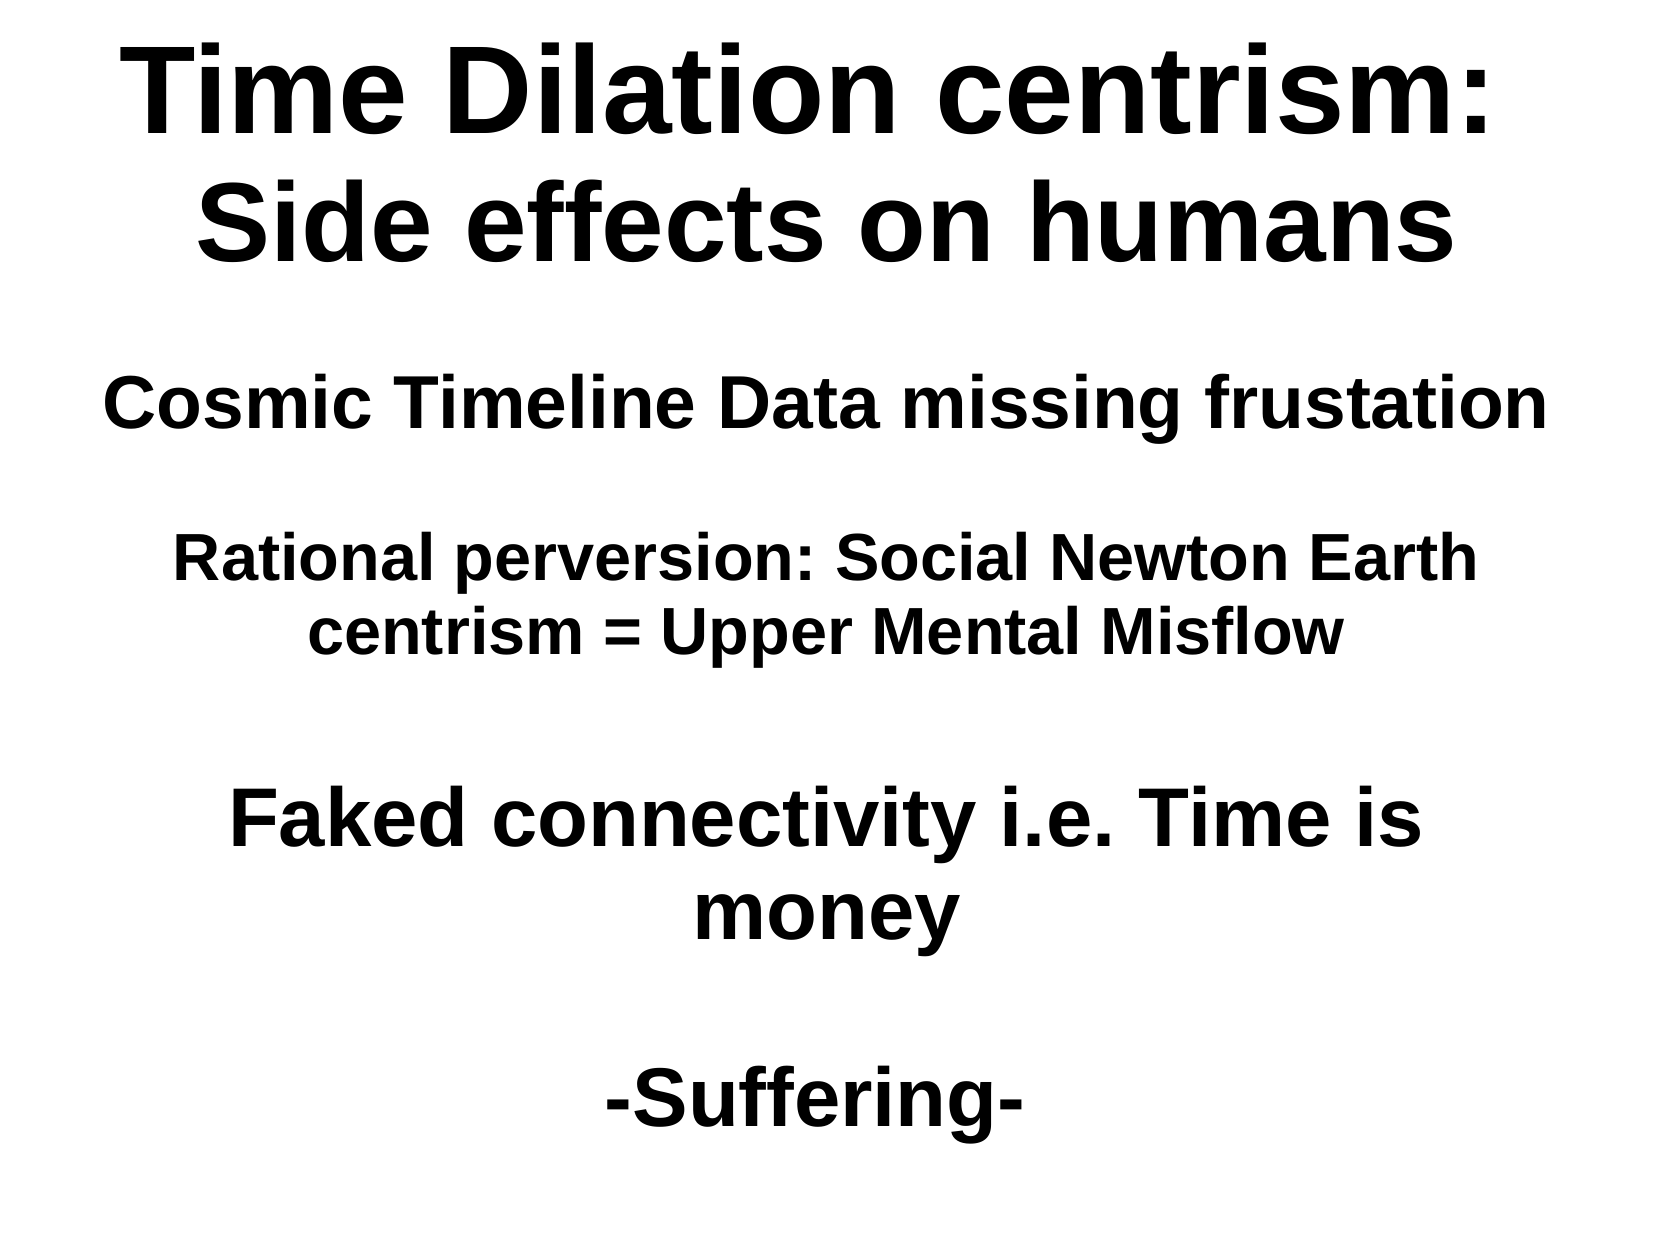

# Time Dilation centrism: Side effects on humans
Cosmic Timeline Data missing frustation
Rational perversion: Social Newton Earth centrism = Upper Mental Misflow
Faked connectivity i.e. Time is money
-Suffering-